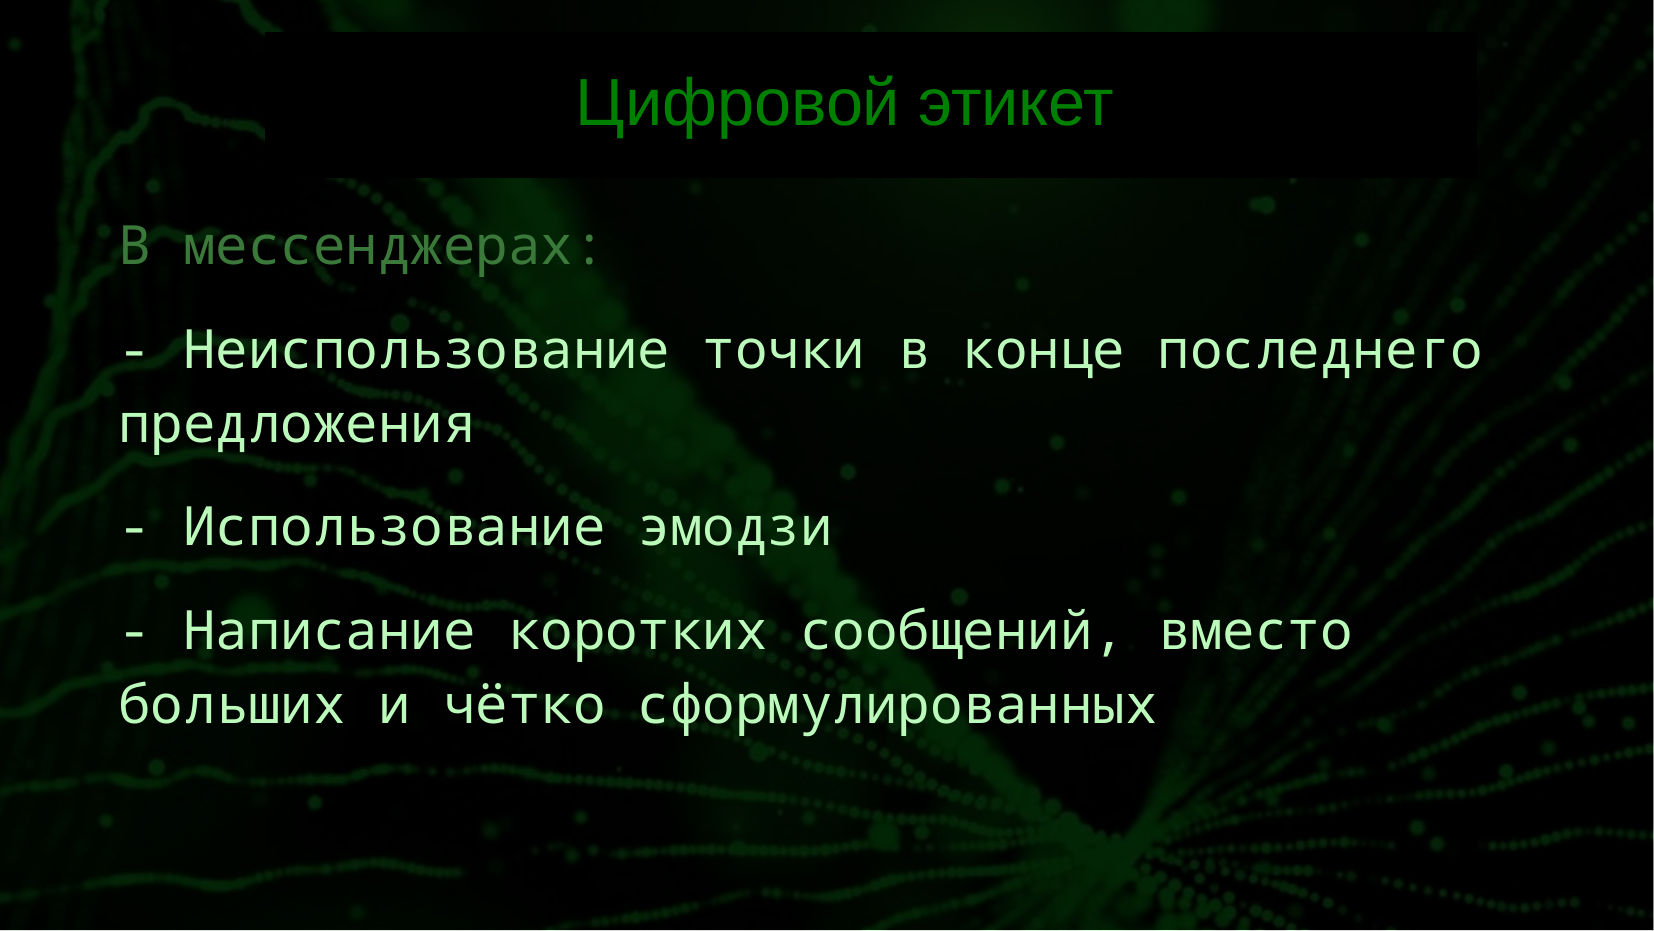

Цифровой этикет
# В мессенджерах:
- Неиспользование точки в конце последнего предложения
- Использование эмодзи
- Написание коротких сообщений, вместо больших и чётко сформулированных